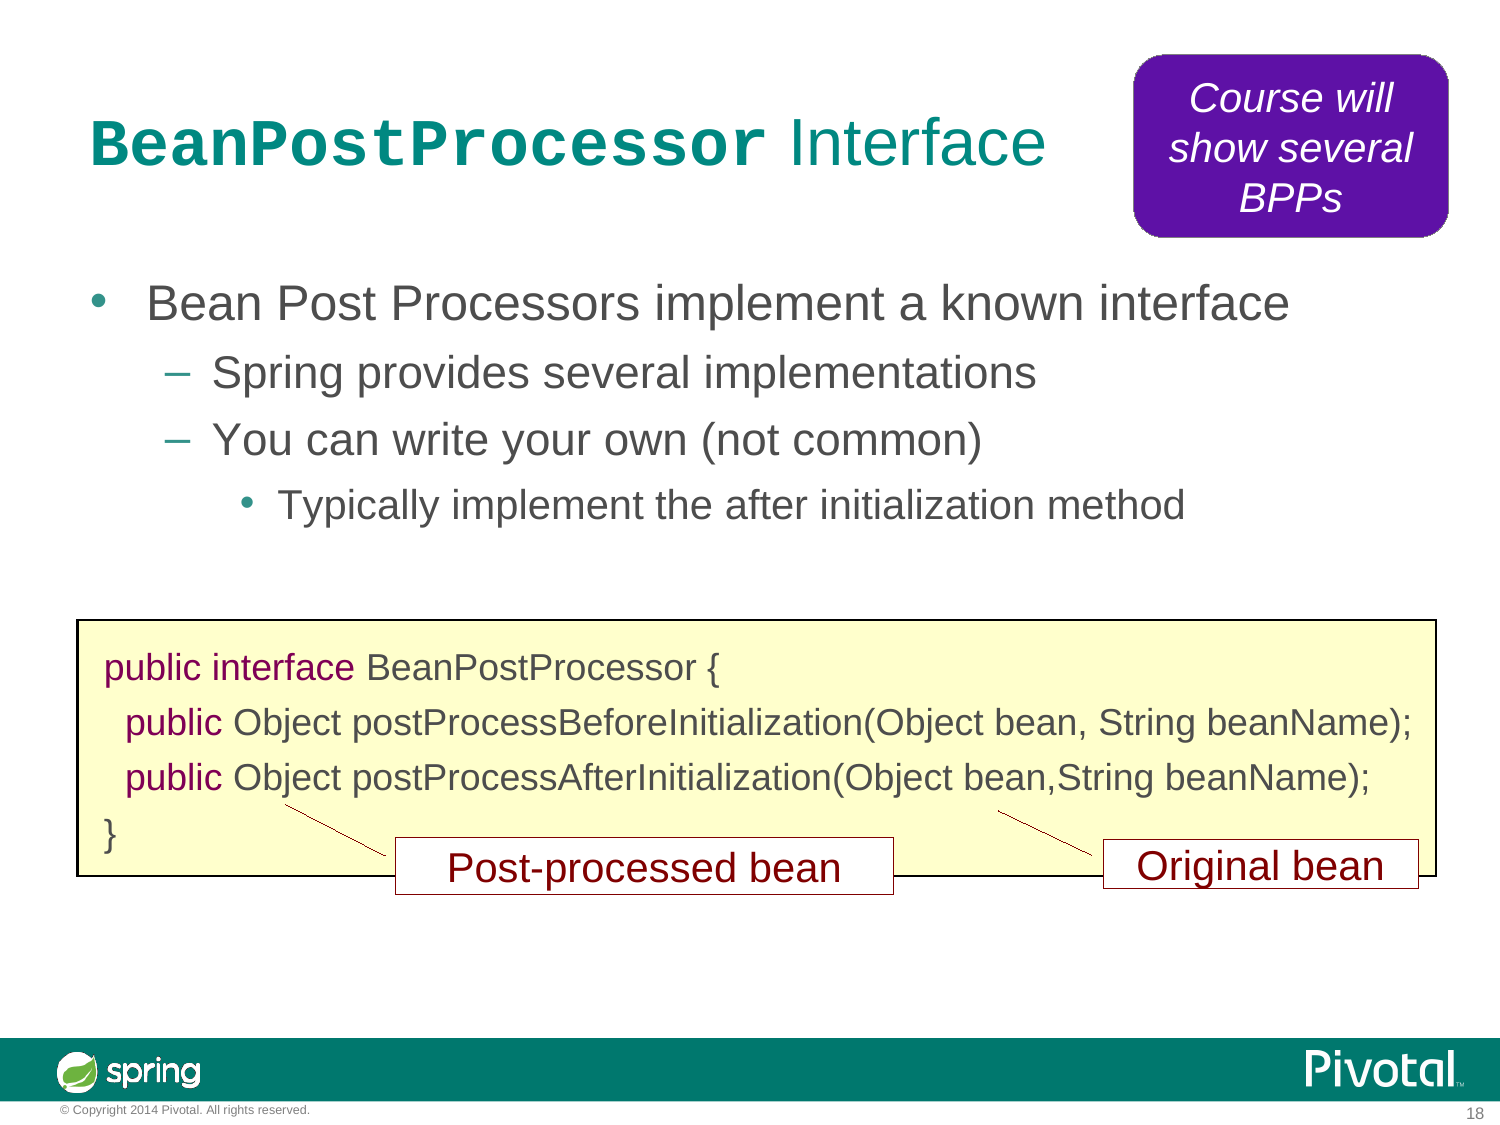

Course will show several BPPs
# BeanPostProcessor Interface
Bean Post Processors implement a known interface
Spring provides several implementations
You can write your own (not common)
Typically implement the after initialization method
public interface BeanPostProcessor {
 public Object postProcessBeforeInitialization(Object bean, String beanName);
 public Object postProcessAfterInitialization(Object bean,String beanName);
}
Post-processed bean
Original bean